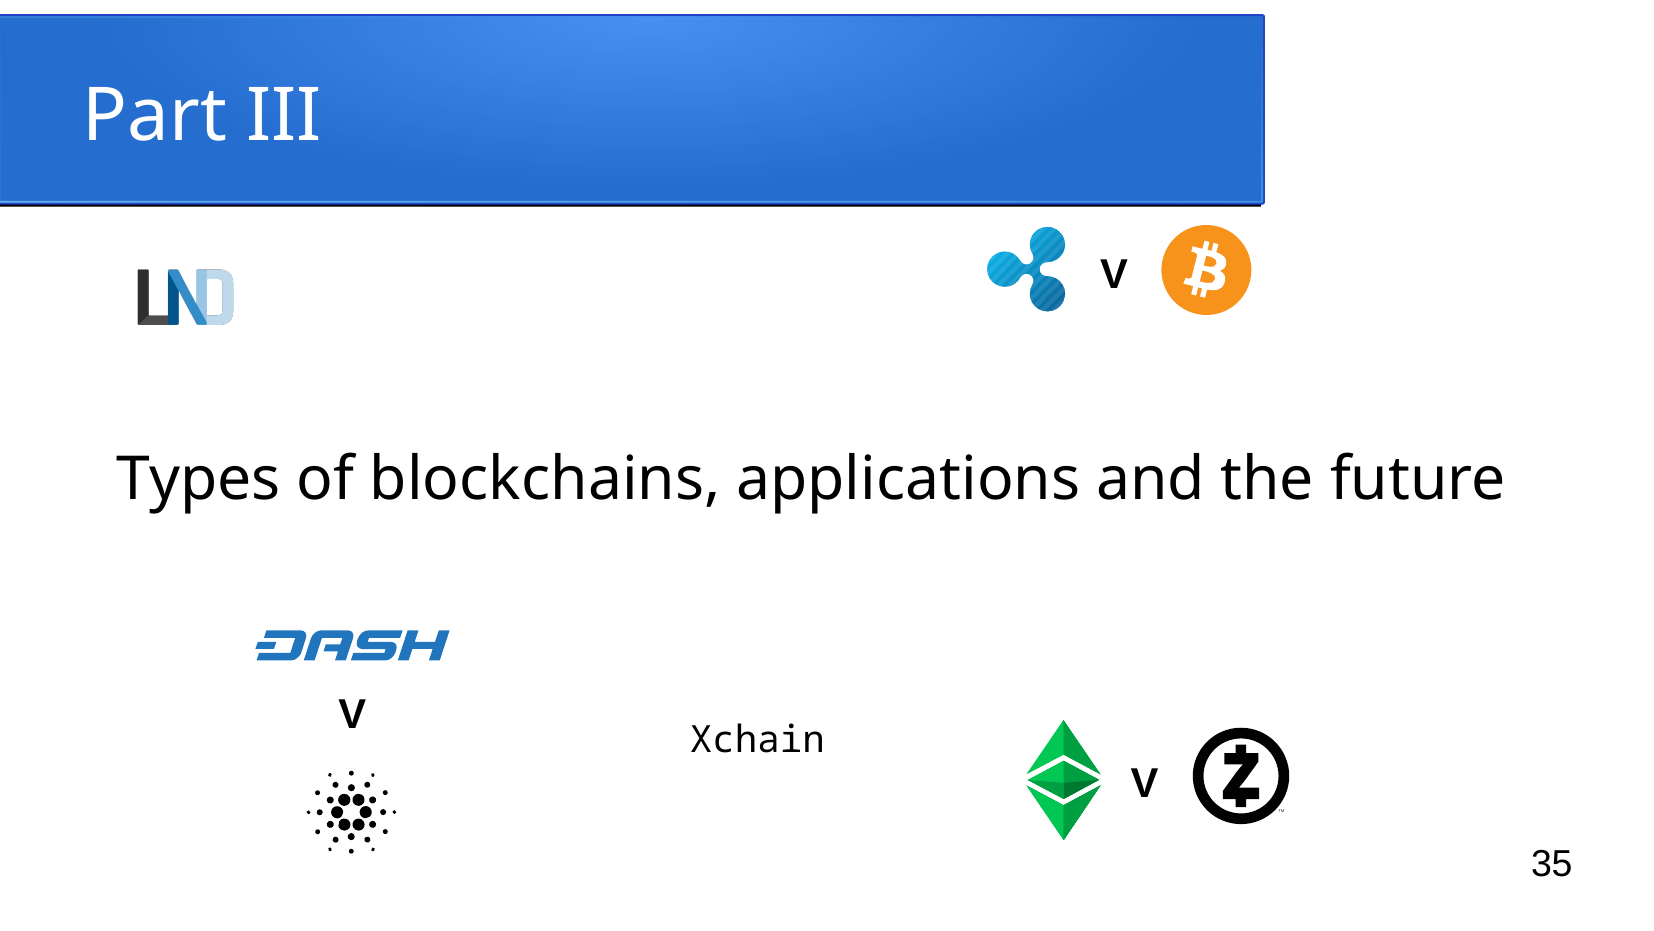

# Part III
V
Types of blockchains, applications and the future
V
Xchain
V